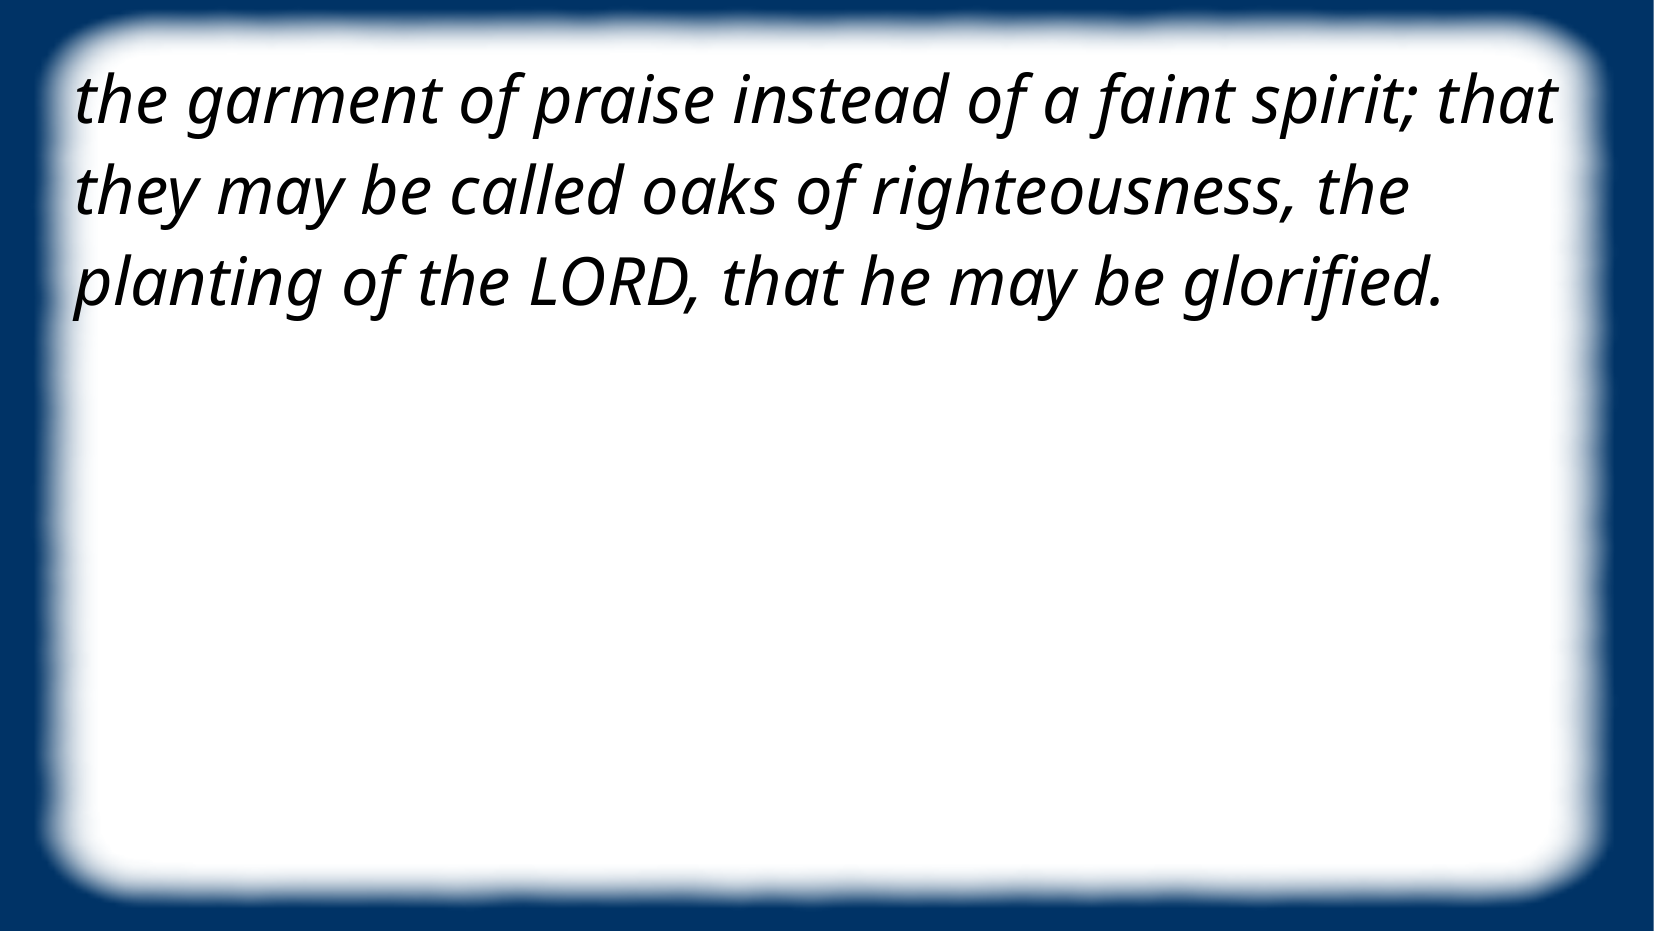

the garment of praise instead of a faint spirit; that they may be called oaks of righteousness, the planting of the LORD, that he may be glorified.